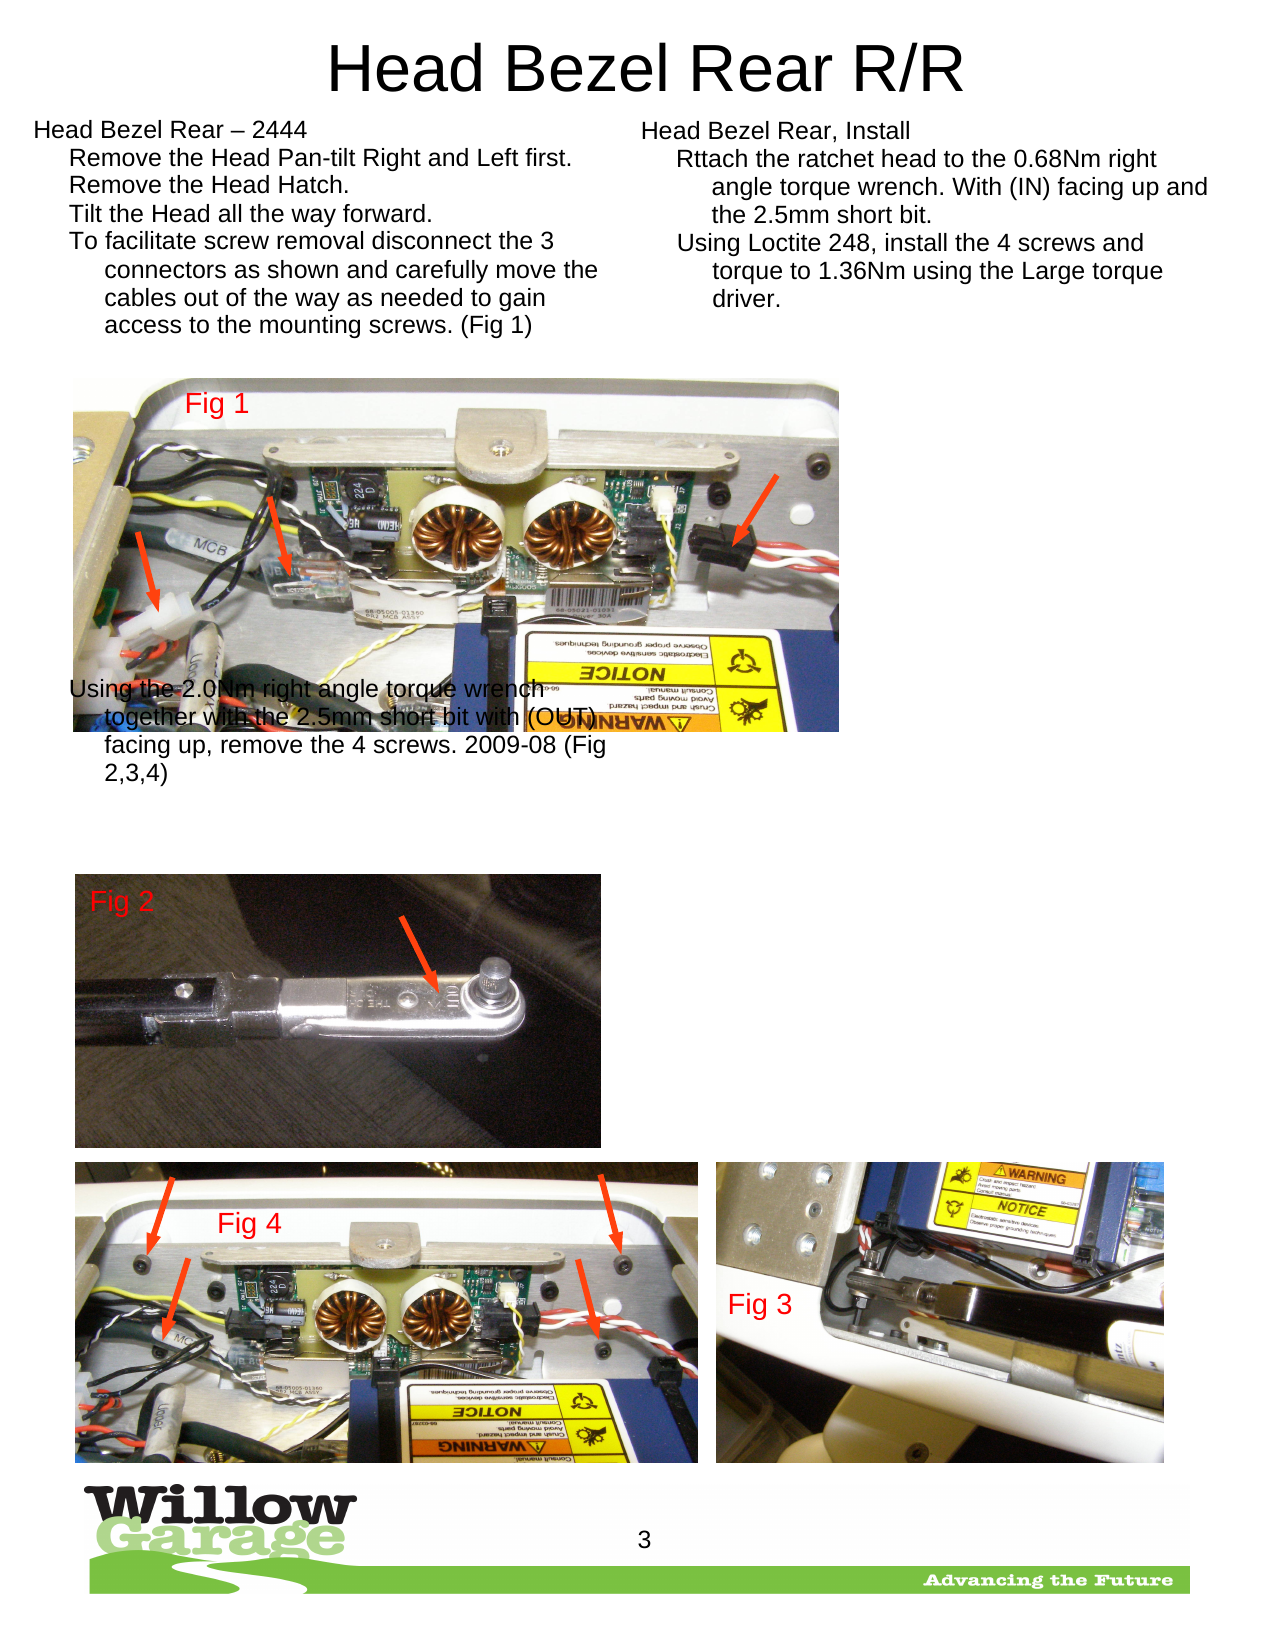

# Head Bezel Rear R/R
Head Bezel Rear – 2444
Remove the Head Pan-tilt Right and Left first.
Remove the Head Hatch.
Tilt the Head all the way forward.
To facilitate screw removal disconnect the 3 connectors as shown and carefully move the cables out of the way as needed to gain access to the mounting screws. (Fig 1)
Using the 2.0Nm right angle torque wrench together with the 2.5mm short bit with (OUT) facing up, remove the 4 screws. 2009-08 (Fig 2,3,4)
Head Bezel Rear, Install
Rttach the ratchet head to the 0.68Nm right angle torque wrench. With (IN) facing up and the 2.5mm short bit.
Using Loctite 248, install the 4 screws and torque to 1.36Nm using the Large torque driver.
Fig 1
Fig 2
Fig 4
Fig 3
3